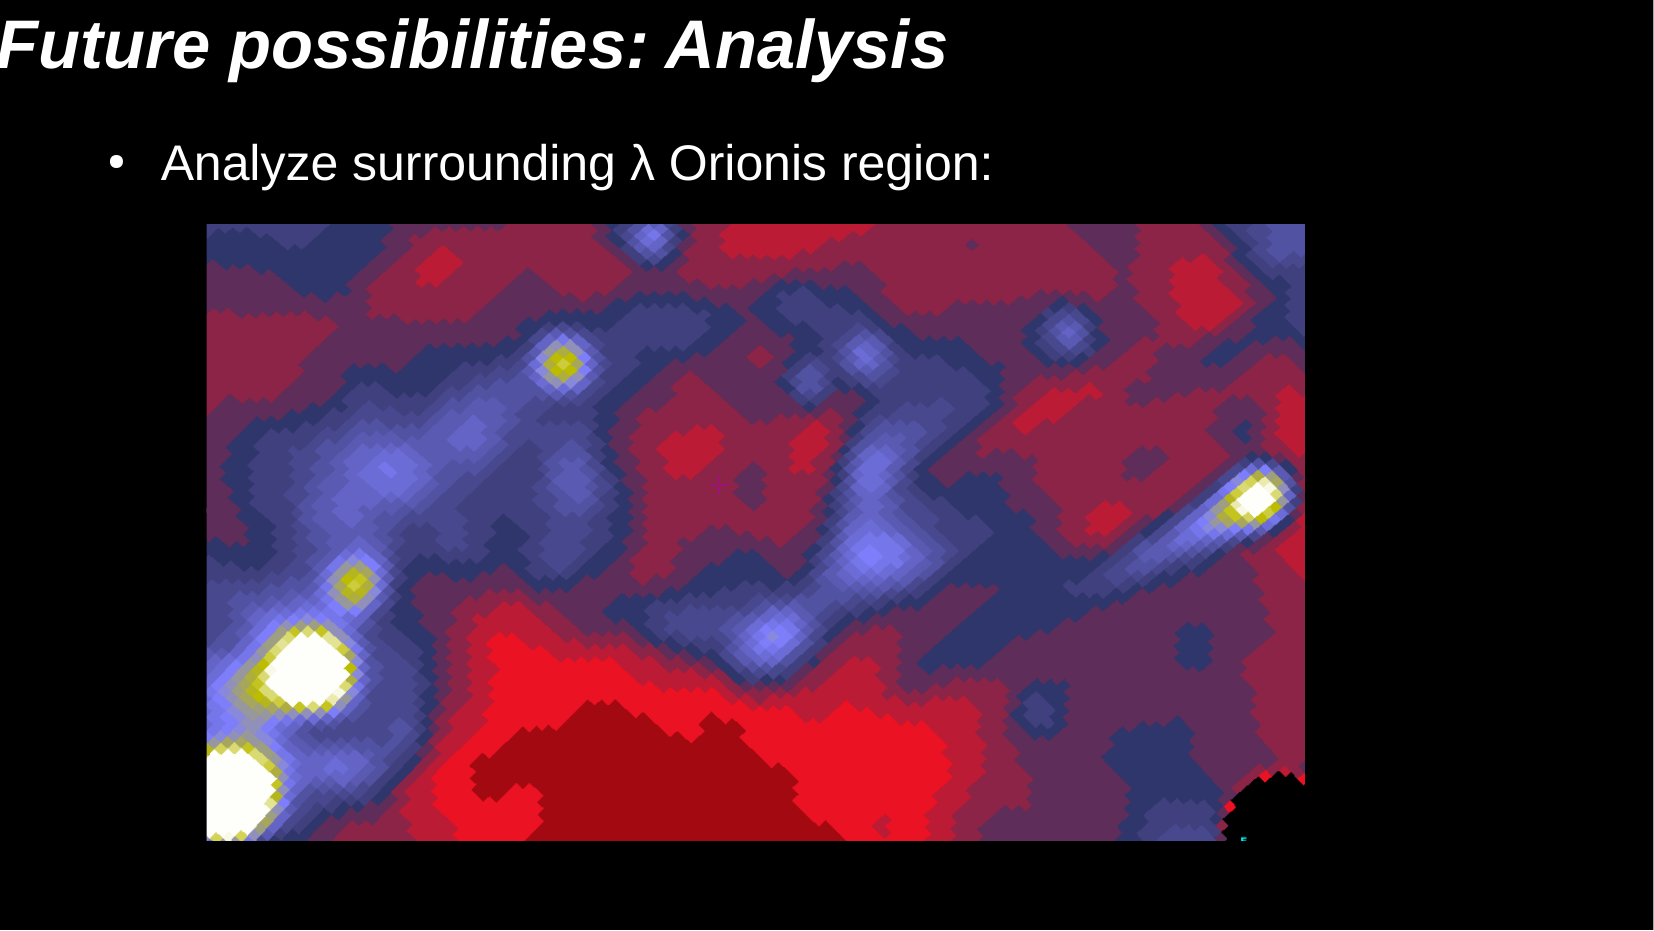

Future possibilities: Analysis
# Analyze surrounding λ Orionis region: